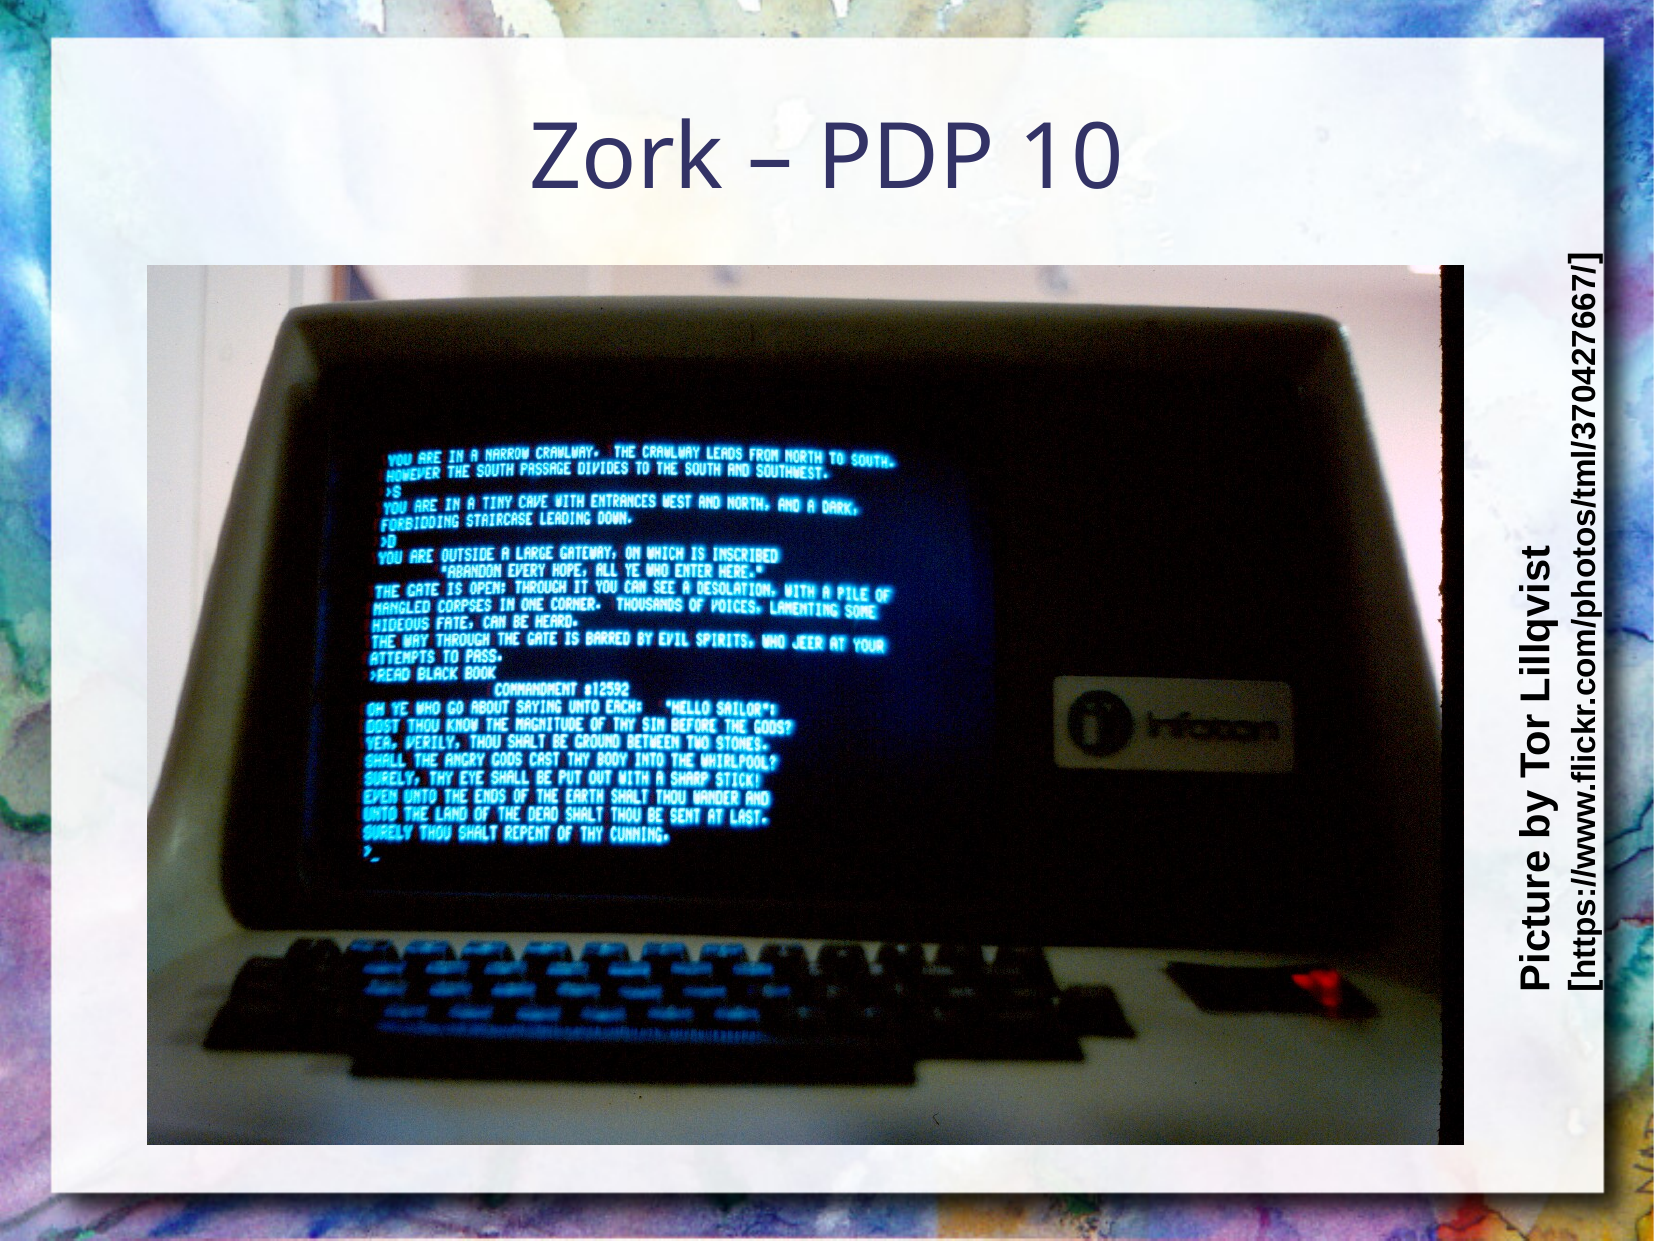

# Zork – PDP 10
Picture by Tor Lillqvist
[https://www.flickr.com/photos/tml/370427667/]